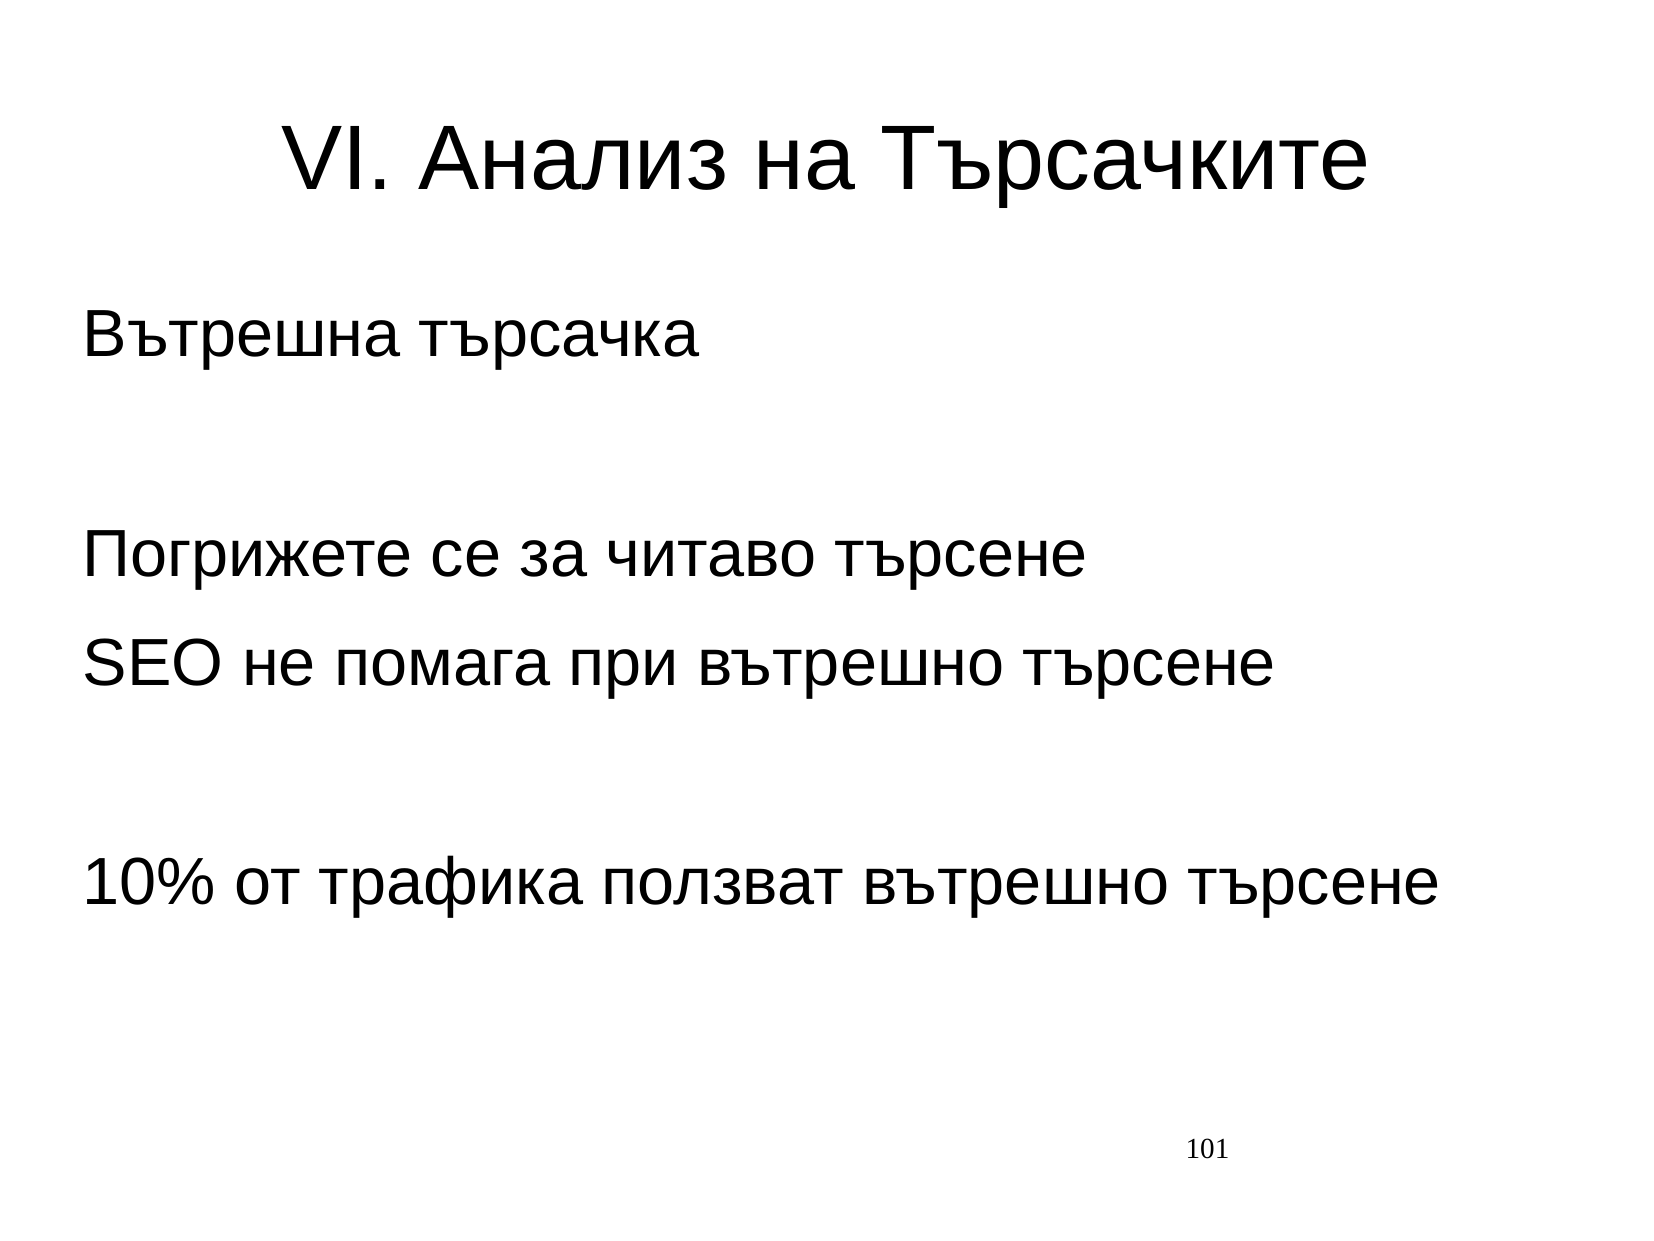

# VI. Анализ на Търсачките
Вътрешна търсачка
Погрижете се за читаво търсене
SEO не помага при вътрешно търсене
10% от трафика ползват вътрешно търсене